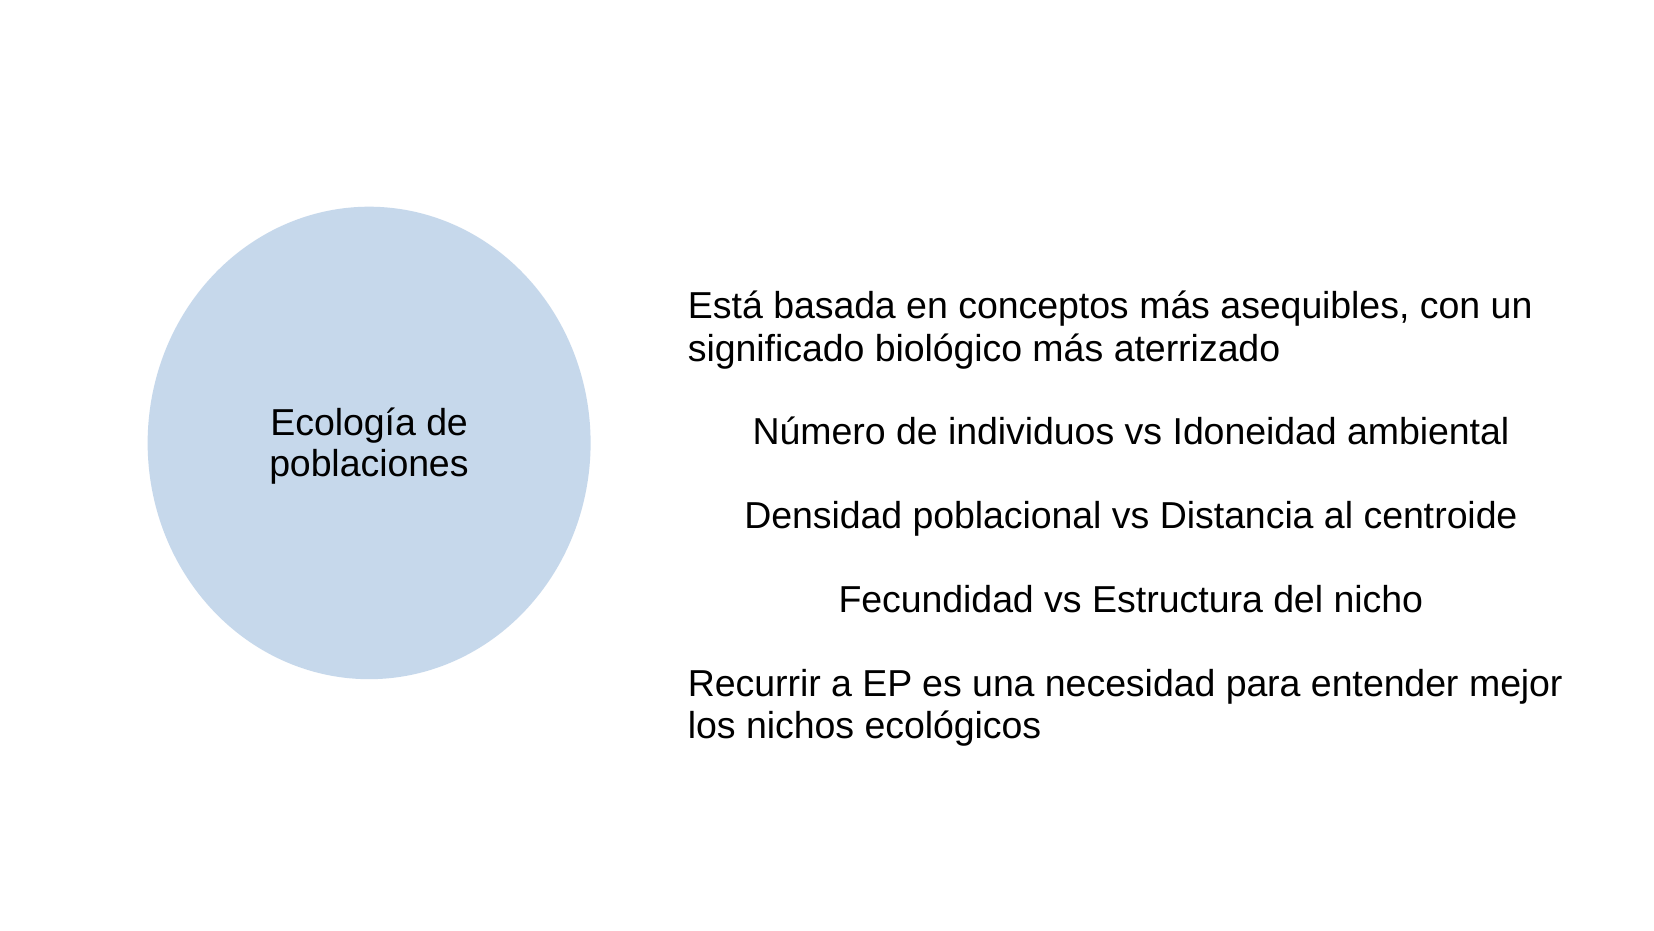

Ecología de poblaciones
Está basada en conceptos más asequibles, con un significado biológico más aterrizado
Número de individuos vs Idoneidad ambiental
Densidad poblacional vs Distancia al centroide
Fecundidad vs Estructura del nicho
Recurrir a EP es una necesidad para entender mejor los nichos ecológicos